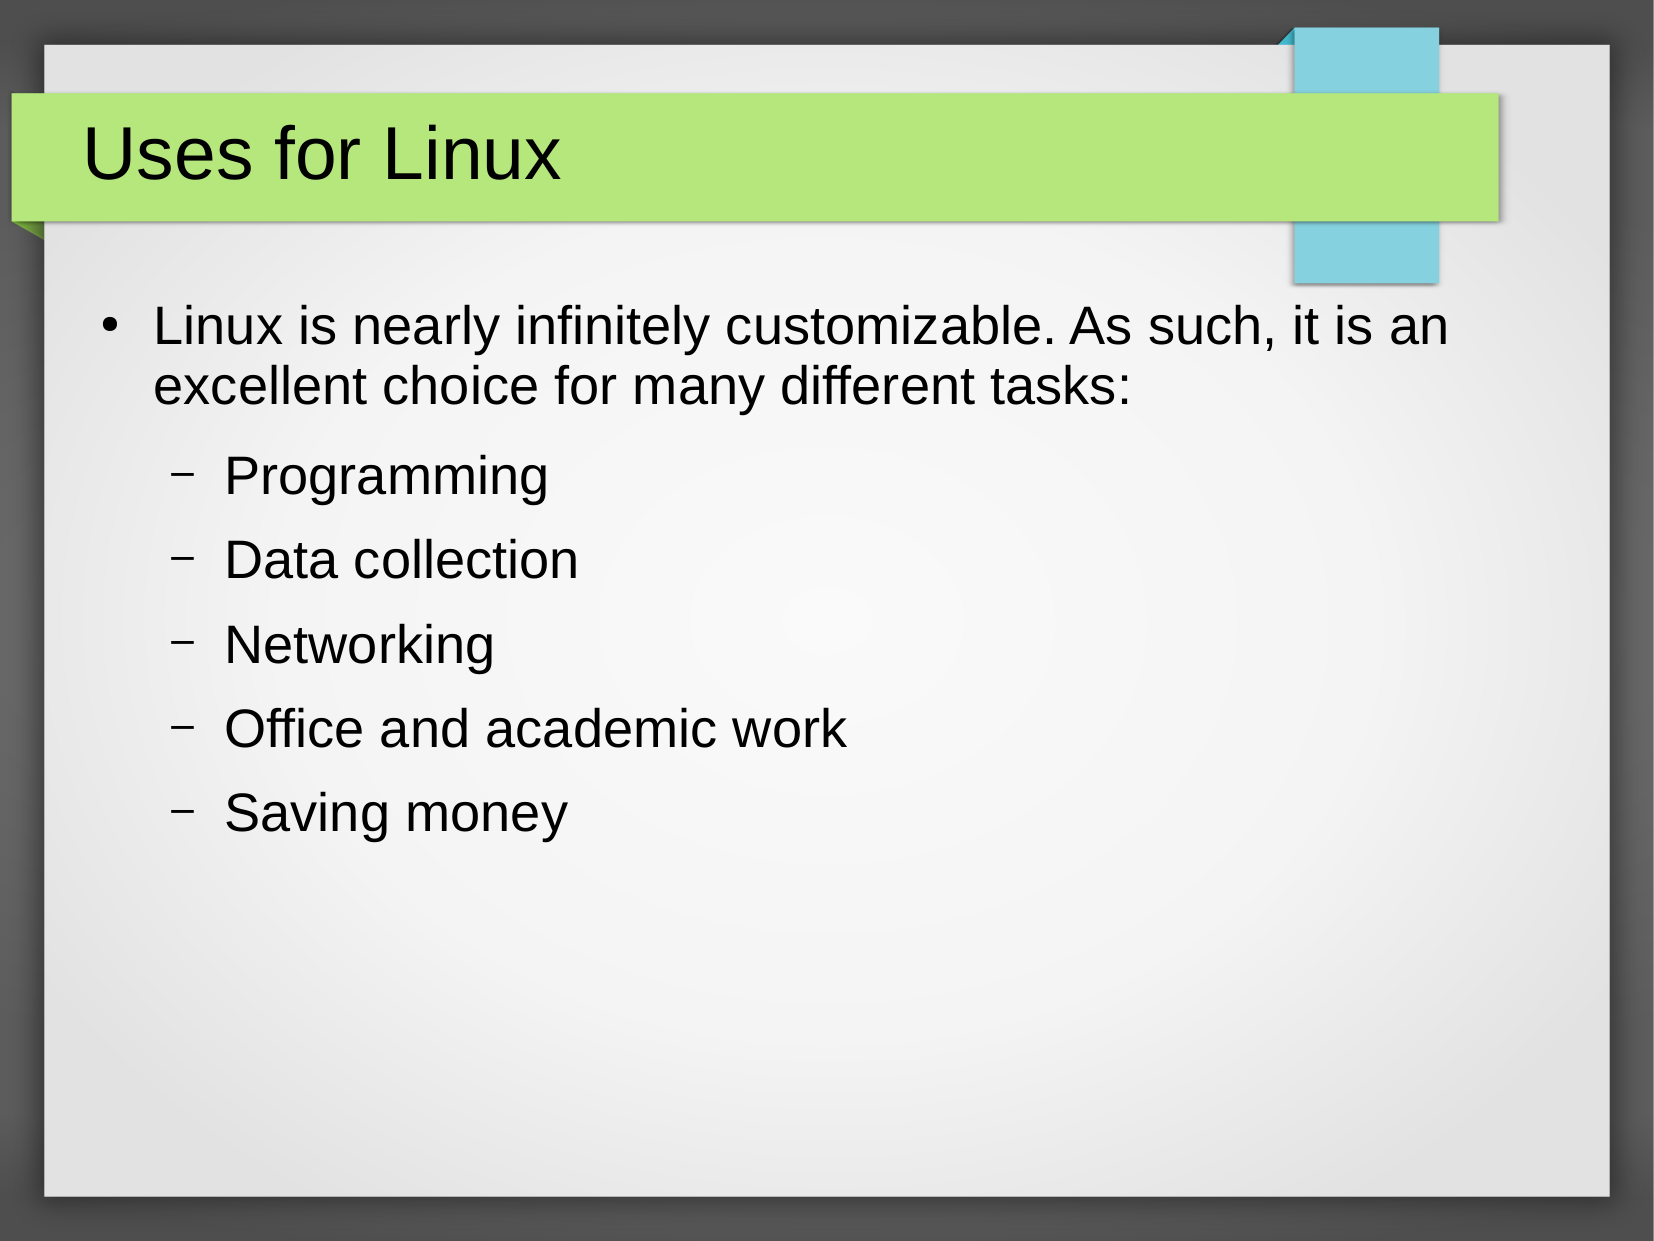

# Uses for Linux
Linux is nearly infinitely customizable. As such, it is an excellent choice for many different tasks:
Programming
Data collection
Networking
Office and academic work
Saving money